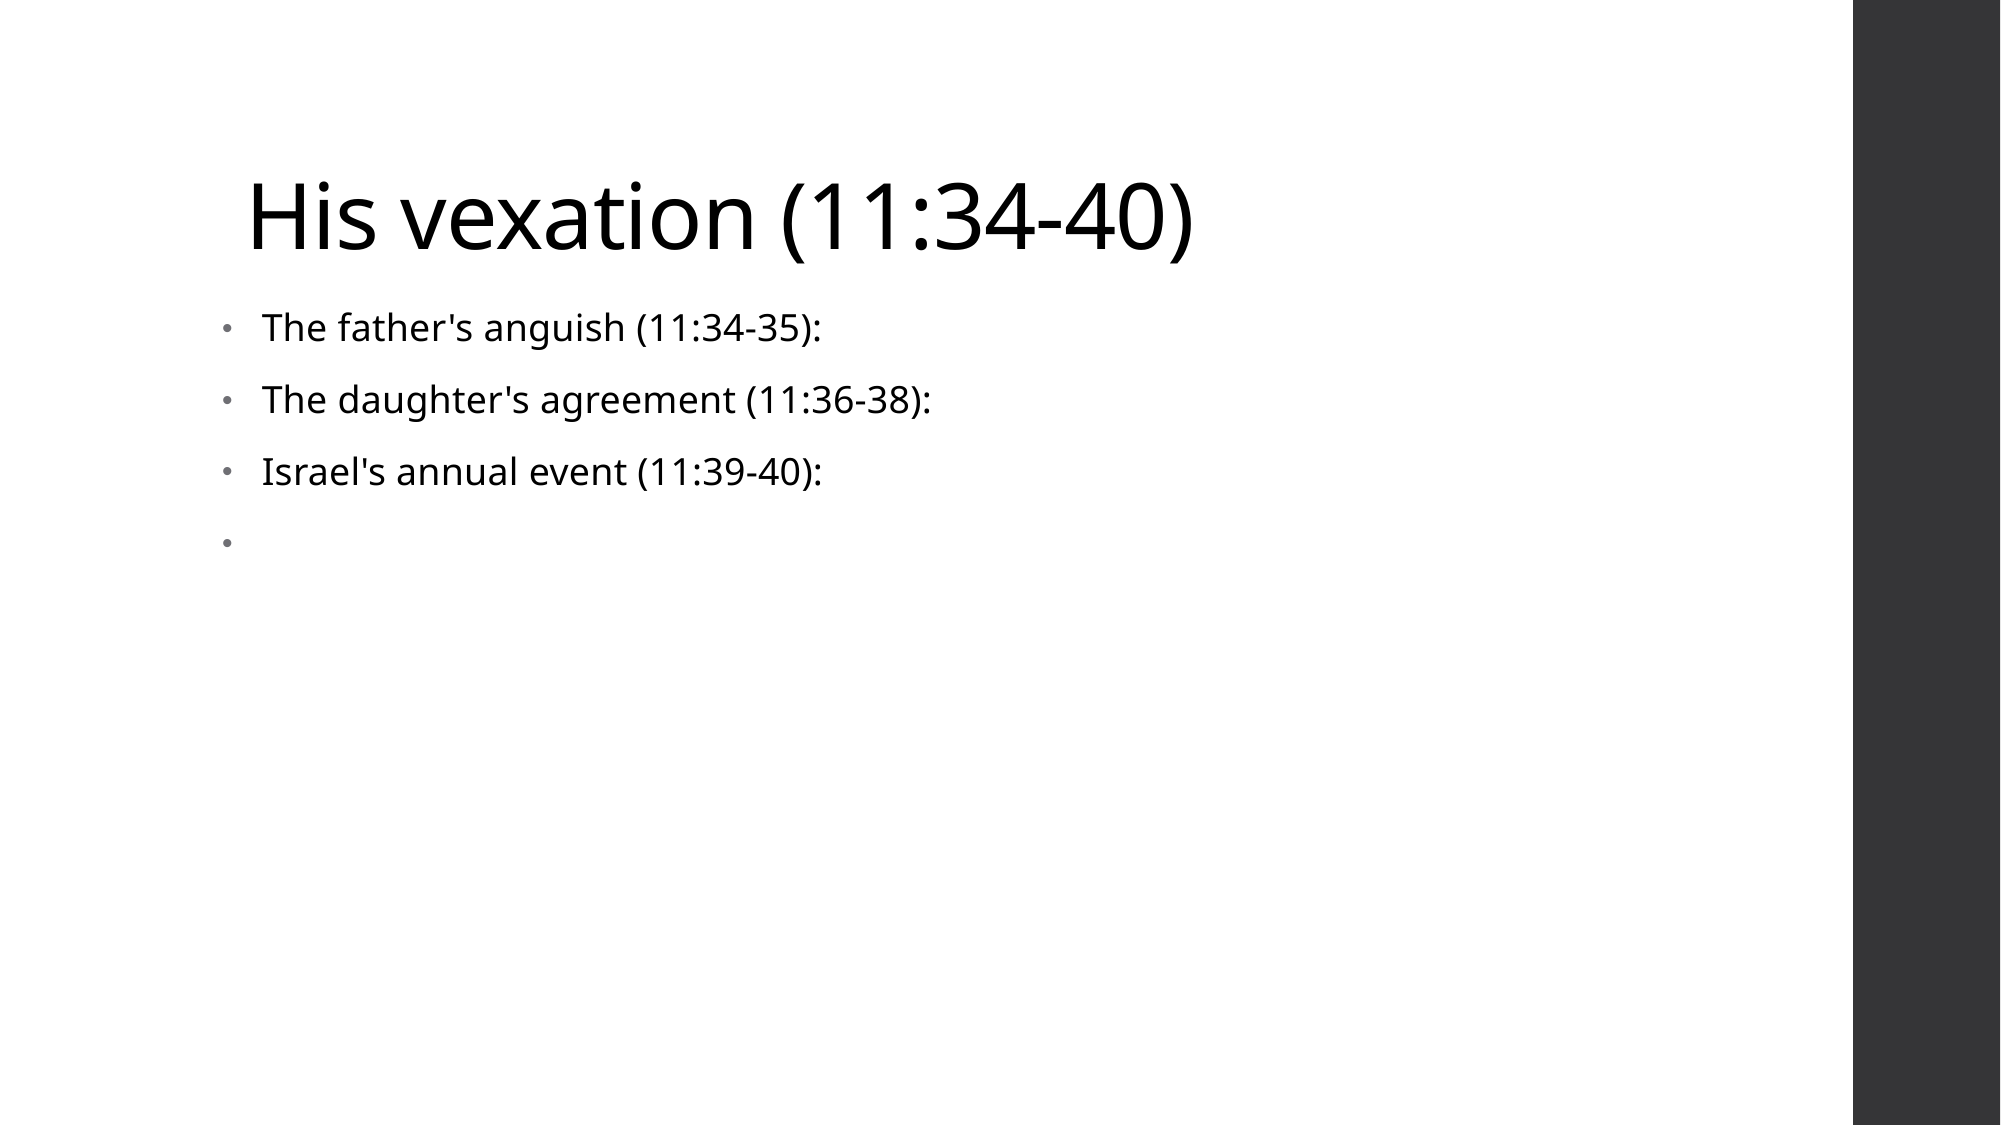

# His vexation (11:34-40)
 The father's anguish (11:34-35):
 The daughter's agreement (11:36-38):
 Israel's annual event (11:39-40):